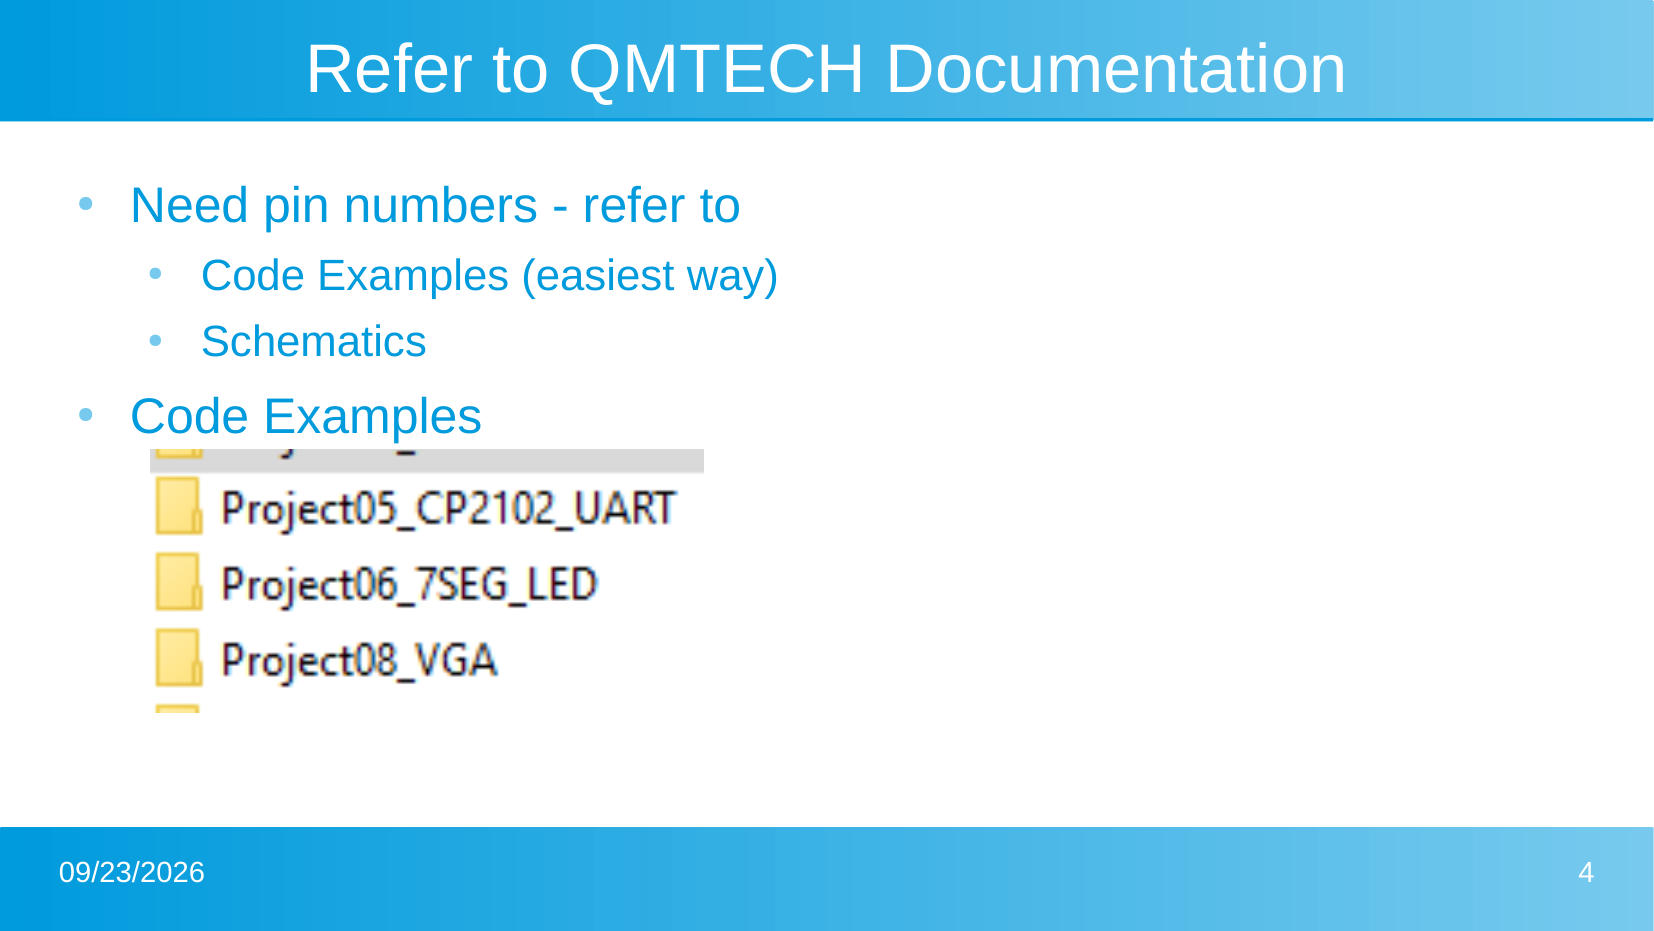

# Refer to QMTECH Documentation
Need pin numbers - refer to
Code Examples (easiest way)
Schematics
Code Examples
4